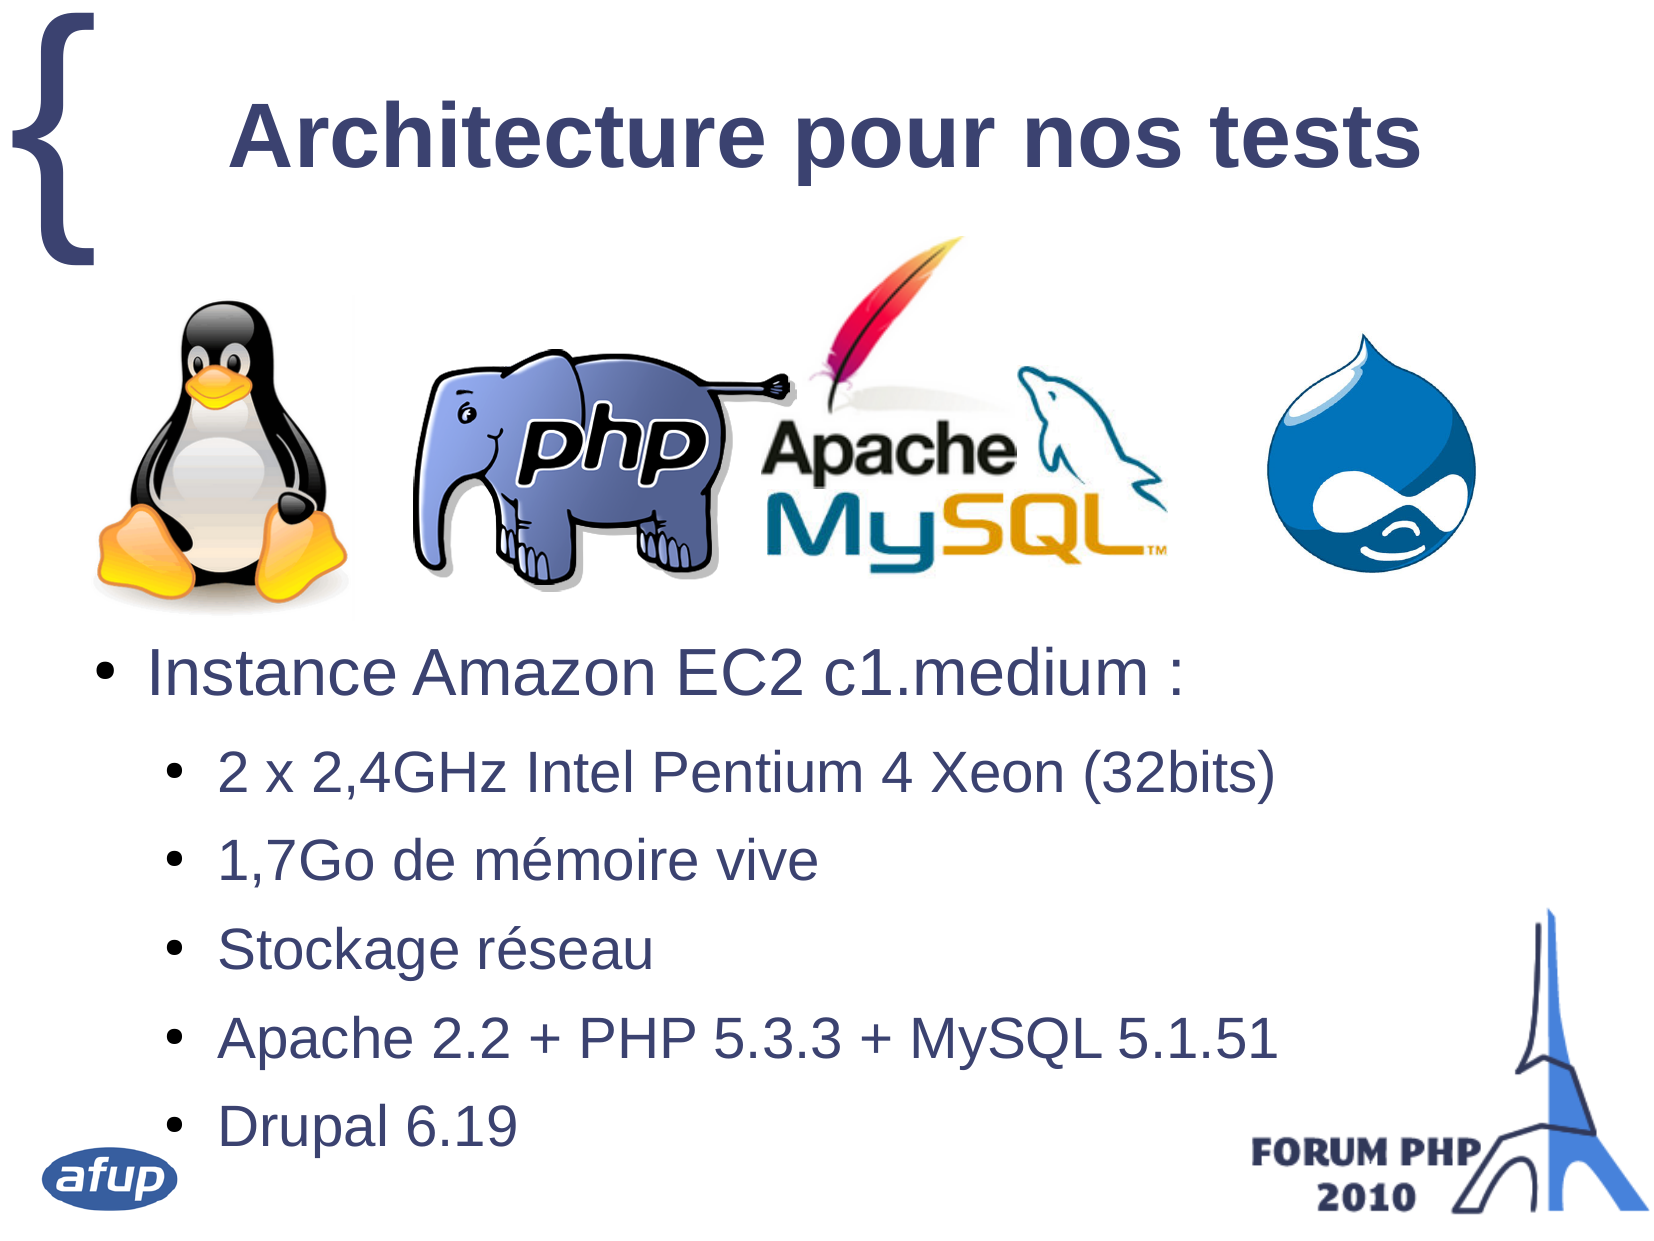

# Architecture pour nos tests
Instance Amazon EC2 c1.medium :
2 x 2,4GHz Intel Pentium 4 Xeon (32bits)
1,7Go de mémoire vive
Stockage réseau
Apache 2.2 + PHP 5.3.3 + MySQL 5.1.51
Drupal 6.19